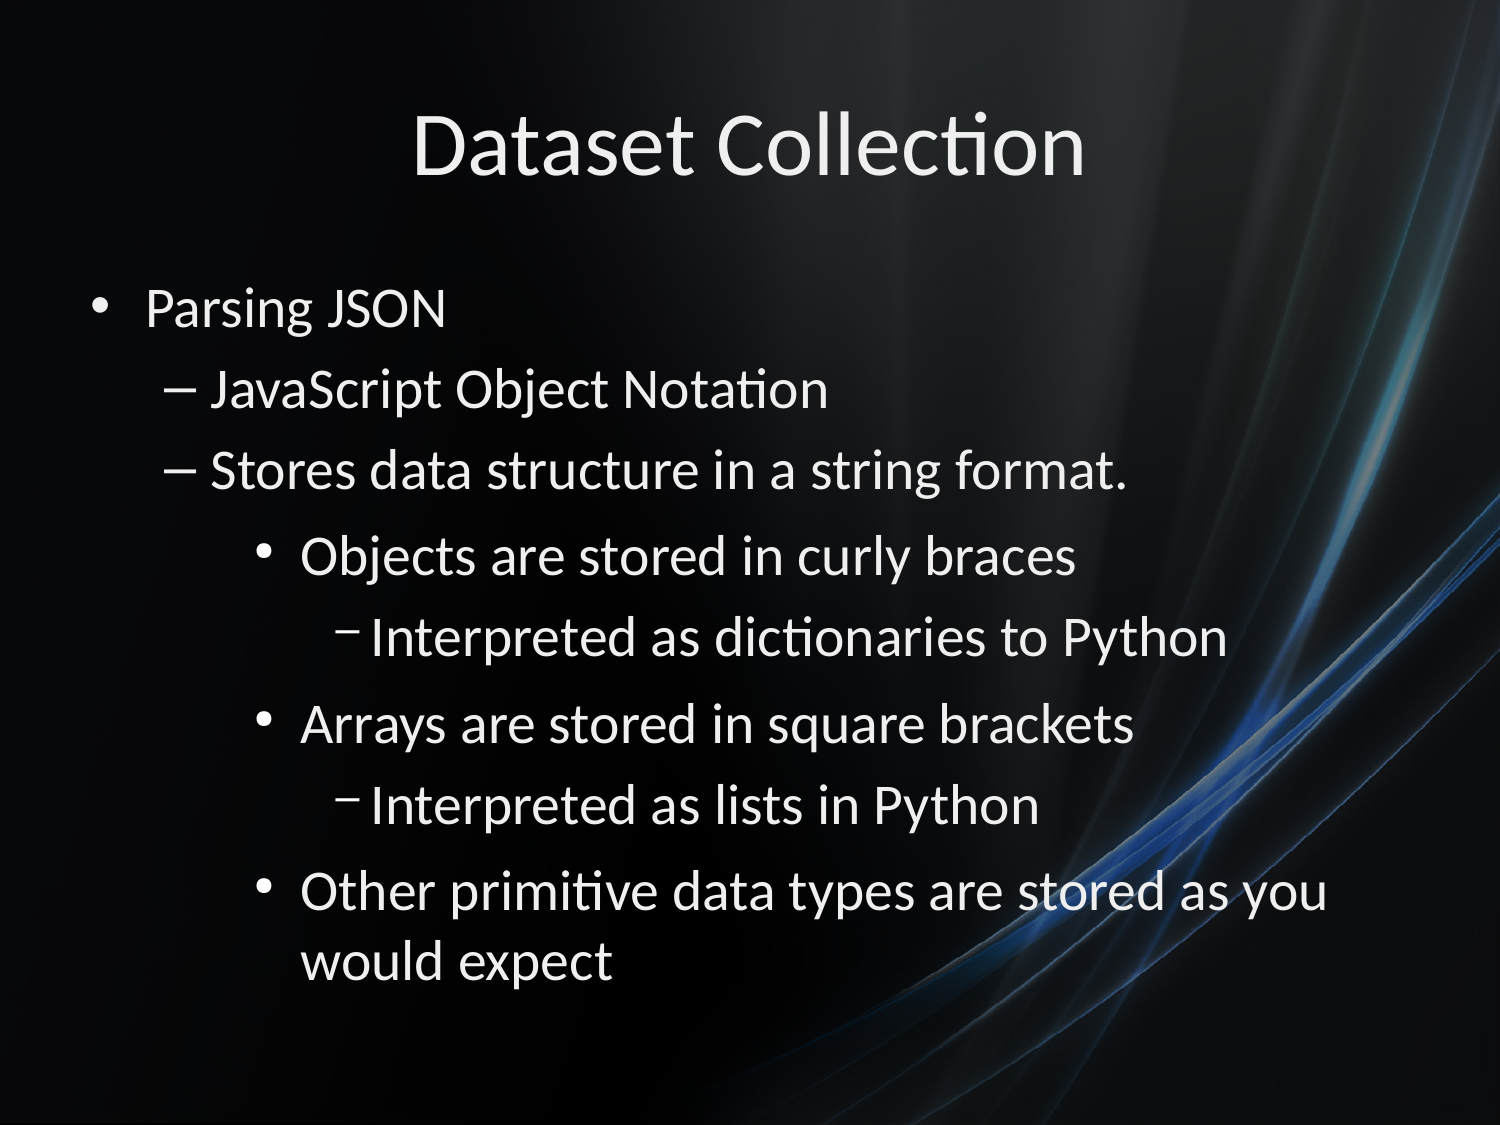

# Dataset Collection
Parsing JSON
JavaScript Object Notation
Stores data structure in a string format.
Objects are stored in curly braces
Interpreted as dictionaries to Python
Arrays are stored in square brackets
Interpreted as lists in Python
Other primitive data types are stored as you would expect